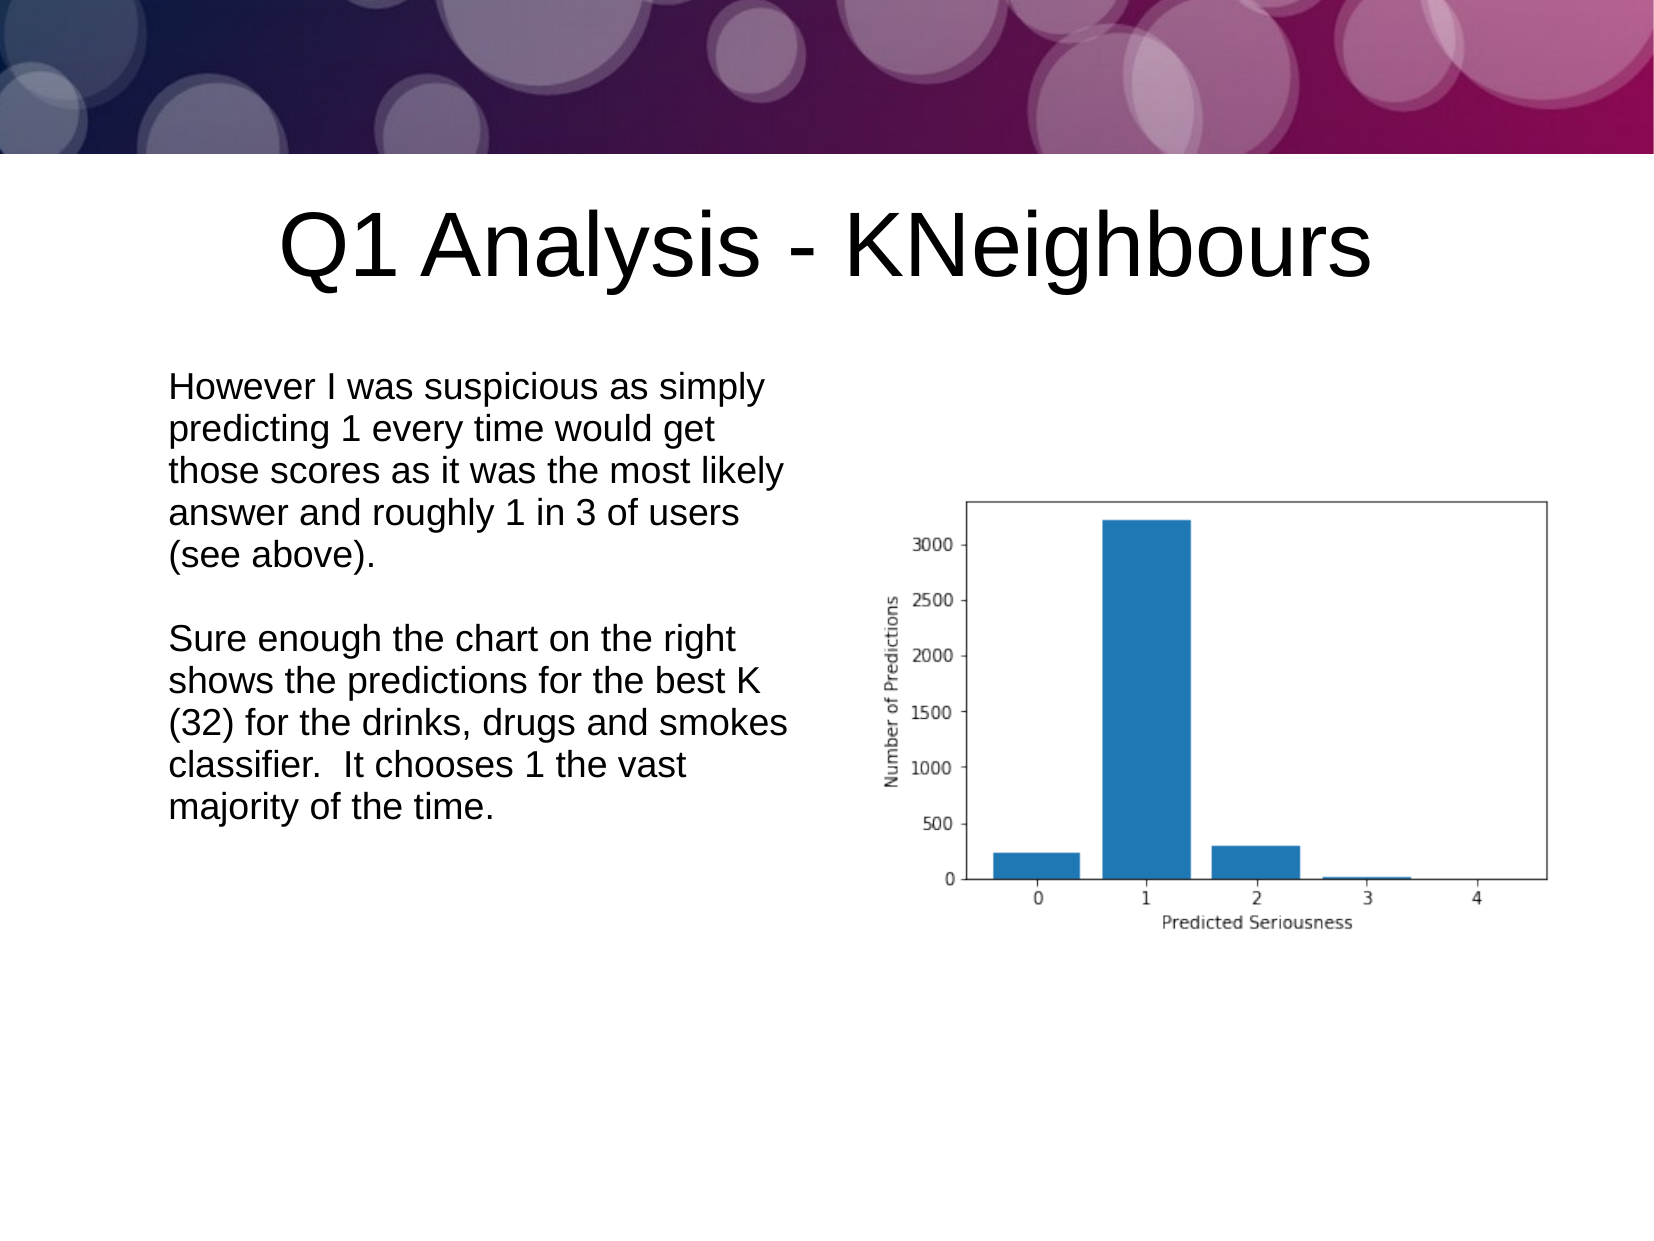

# Q1 Analysis - KNeighbours
However I was suspicious as simply predicting 1 every time would get those scores as it was the most likely answer and roughly 1 in 3 of users (see above).
Sure enough the chart on the right shows the predictions for the best K (32) for the drinks, drugs and smokes classifier. It chooses 1 the vast majority of the time.